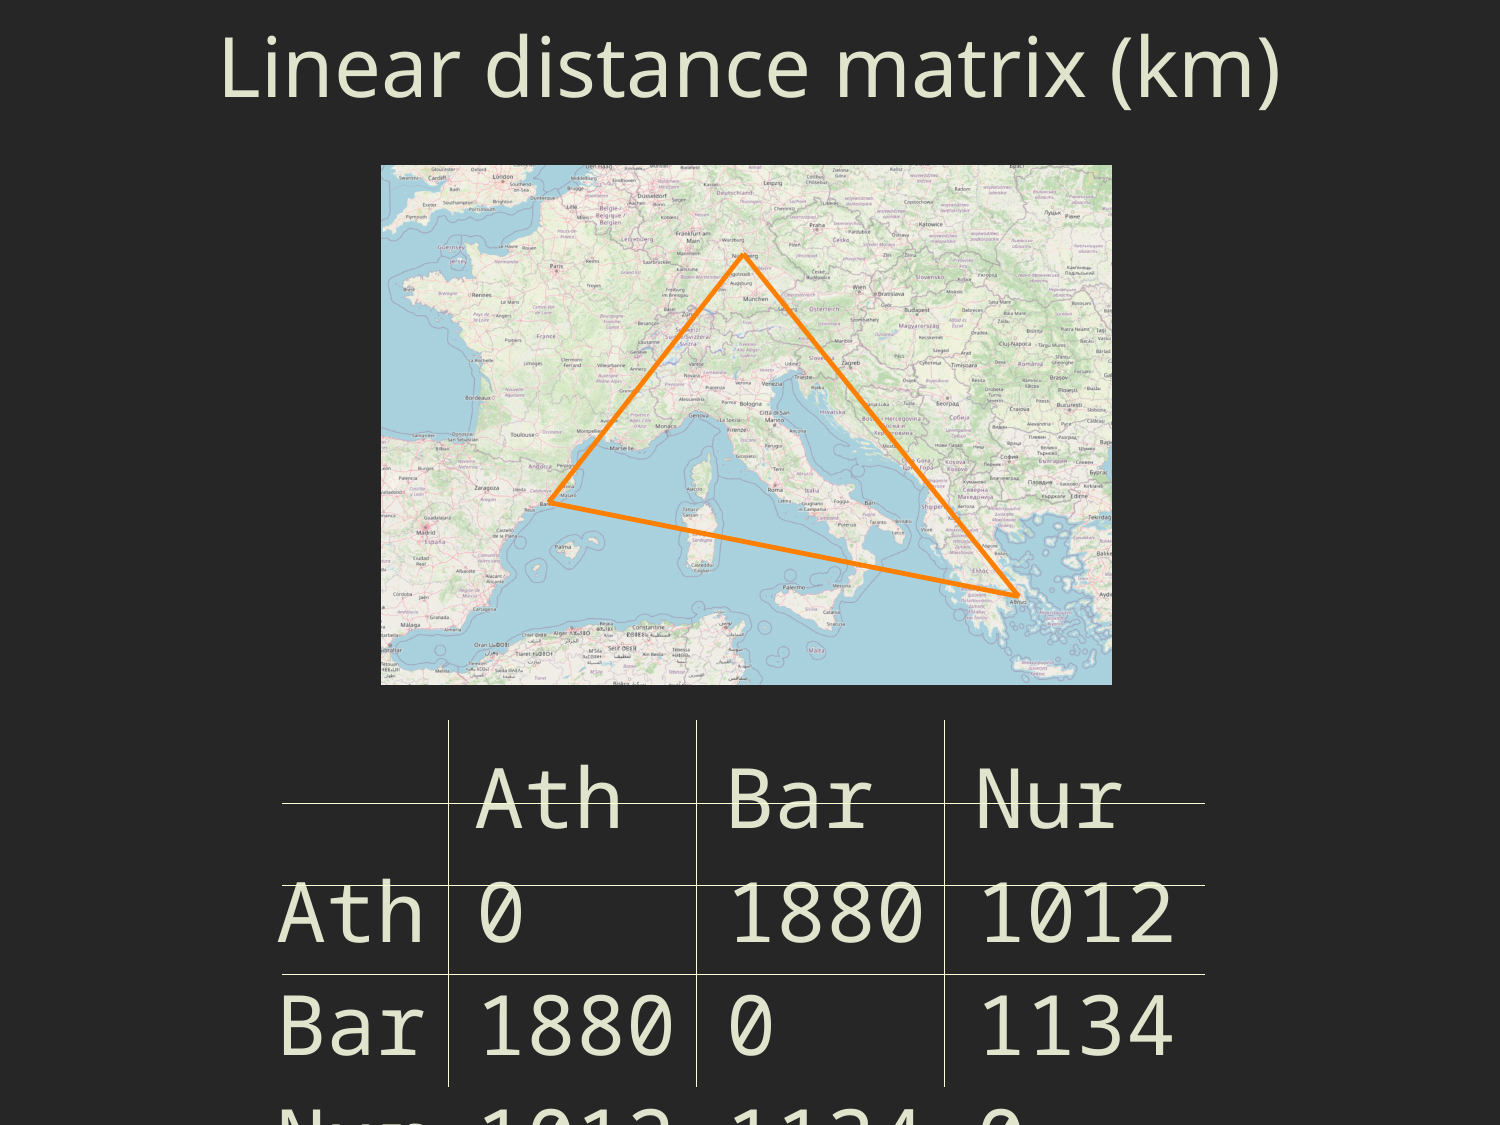

Linear distance matrix (km)
		 Ath Bar Nur
Ath 0 1880 1012
Bar 1880 0 1134
Nur 1012 1134 0